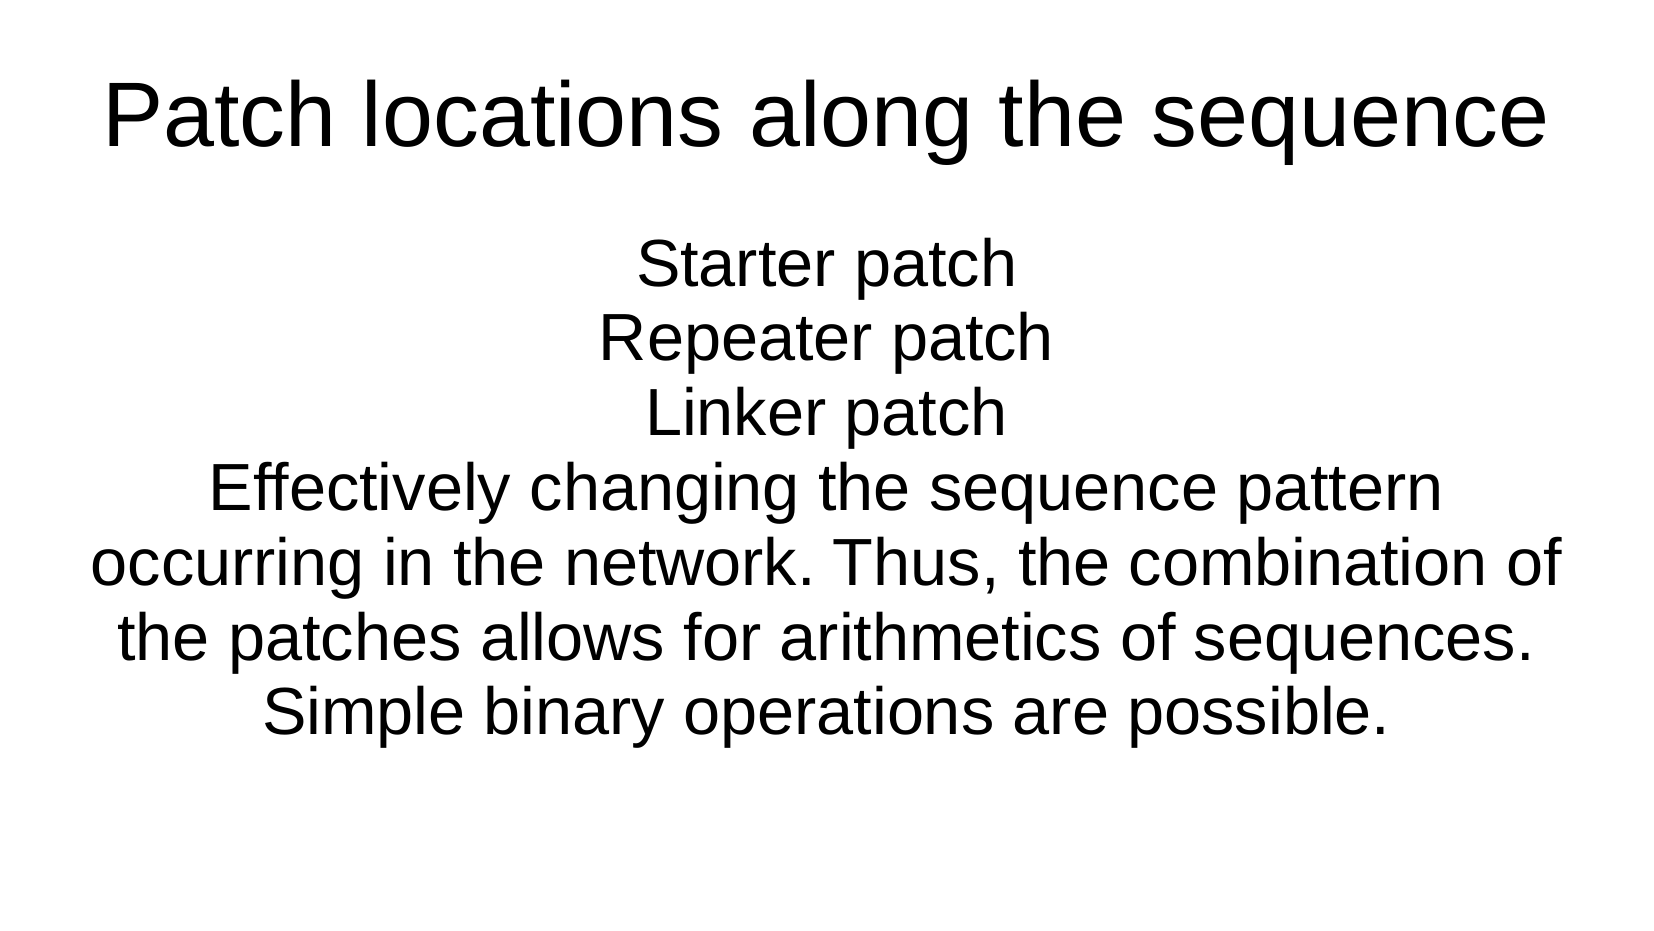

# Patch locations along the sequence
Starter patch
Repeater patch
Linker patch
Effectively changing the sequence pattern occurring in the network. Thus, the combination of the patches allows for arithmetics of sequences. Simple binary operations are possible.